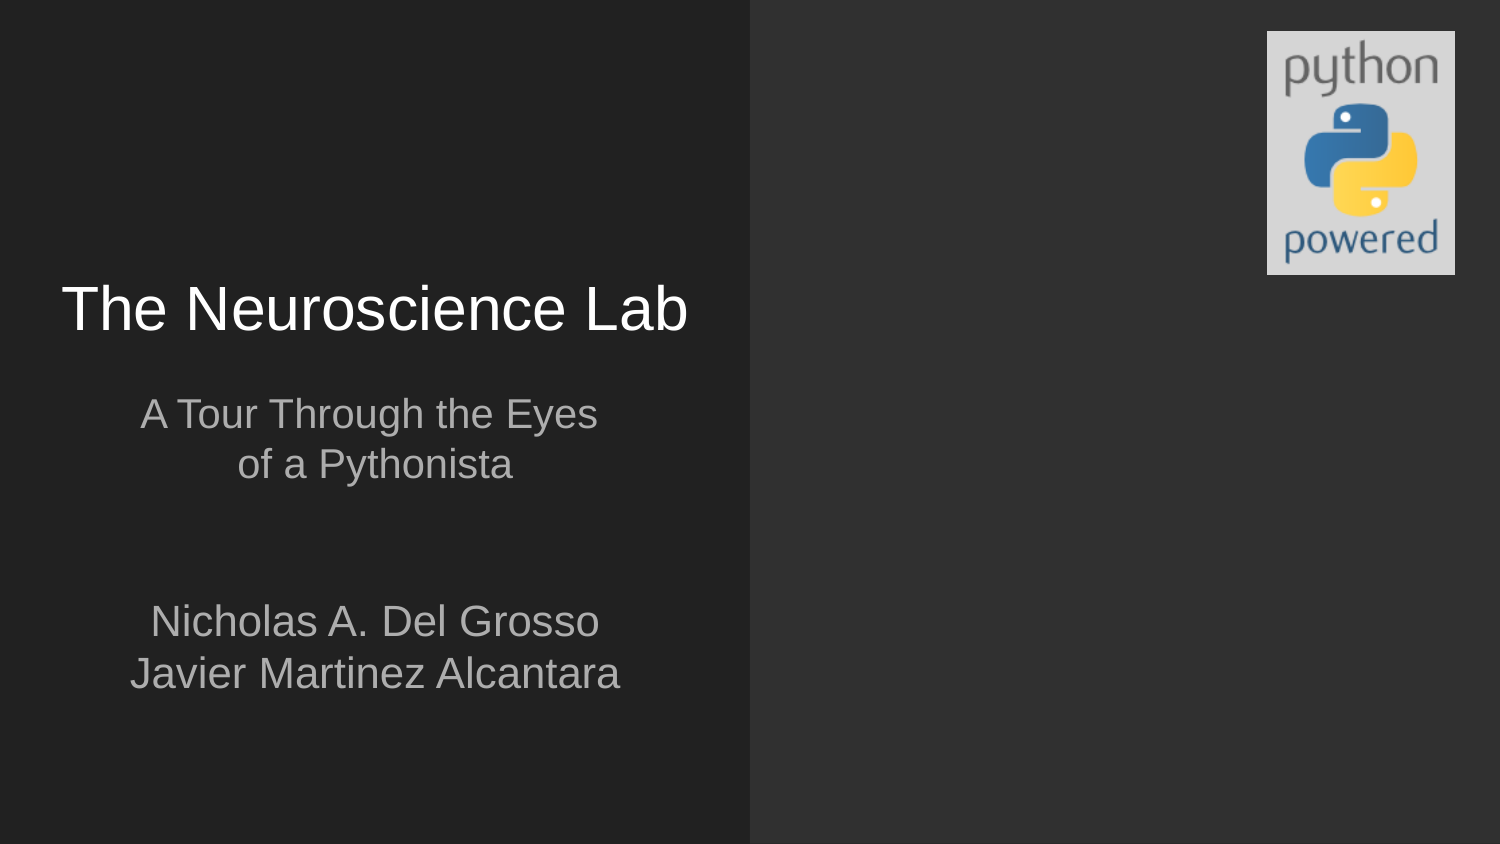

# The Neuroscience Lab
A Tour Through the Eyes
of a Pythonista
Nicholas A. Del Grosso
Javier Martinez Alcantara